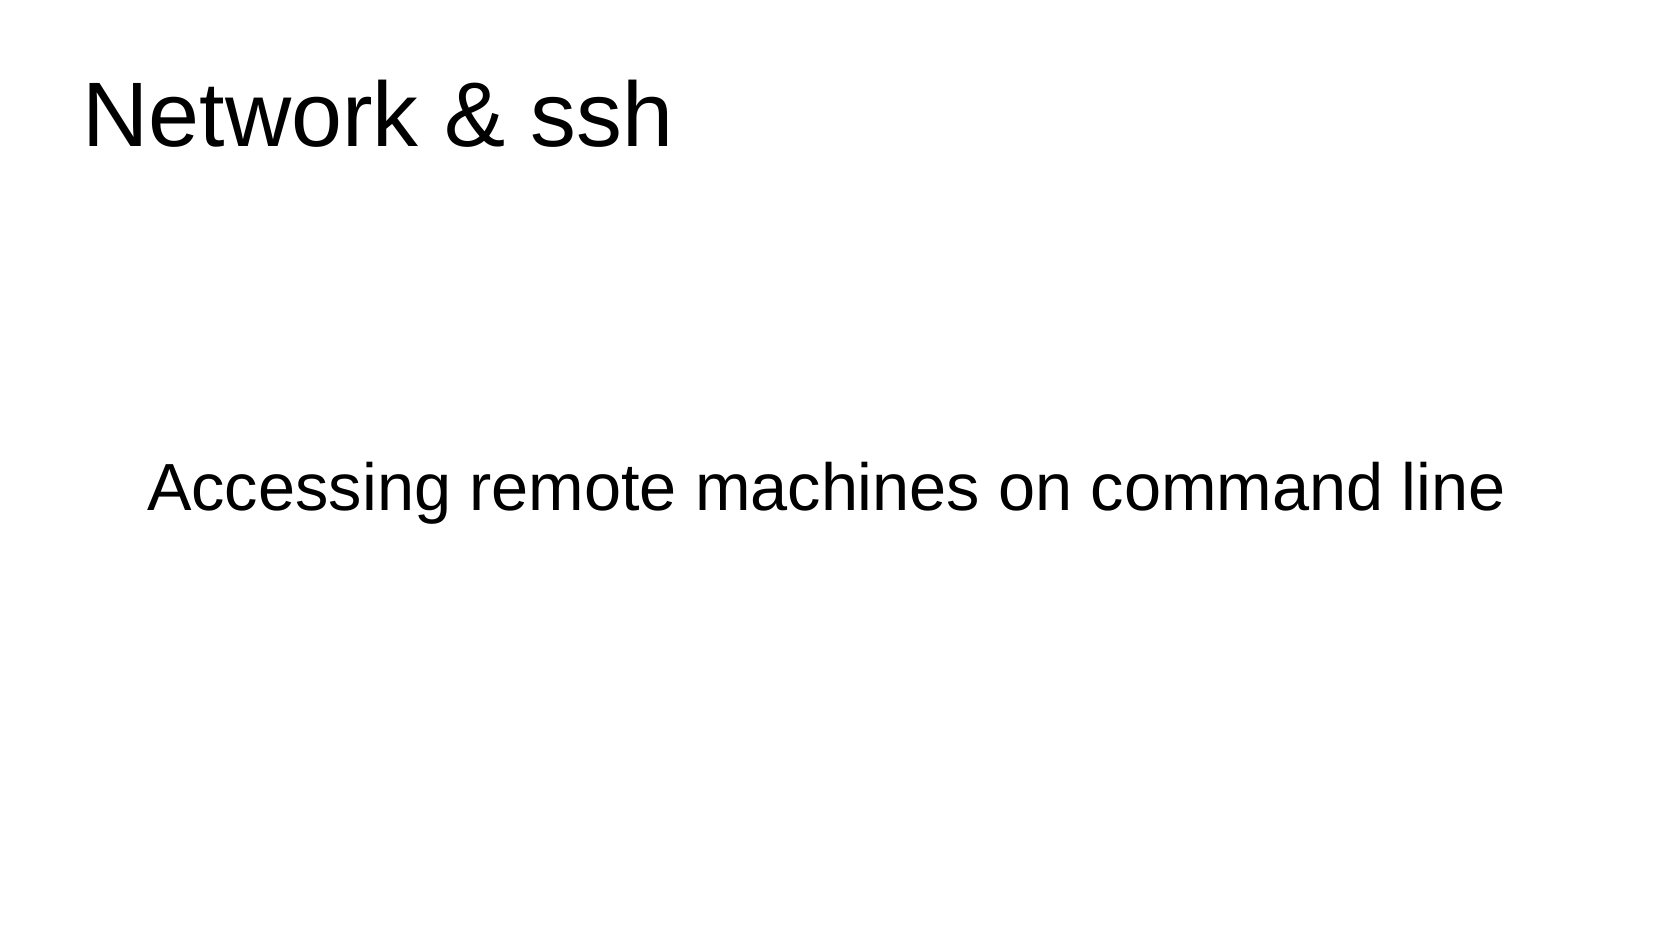

# Network & ssh
Accessing remote machines on command line